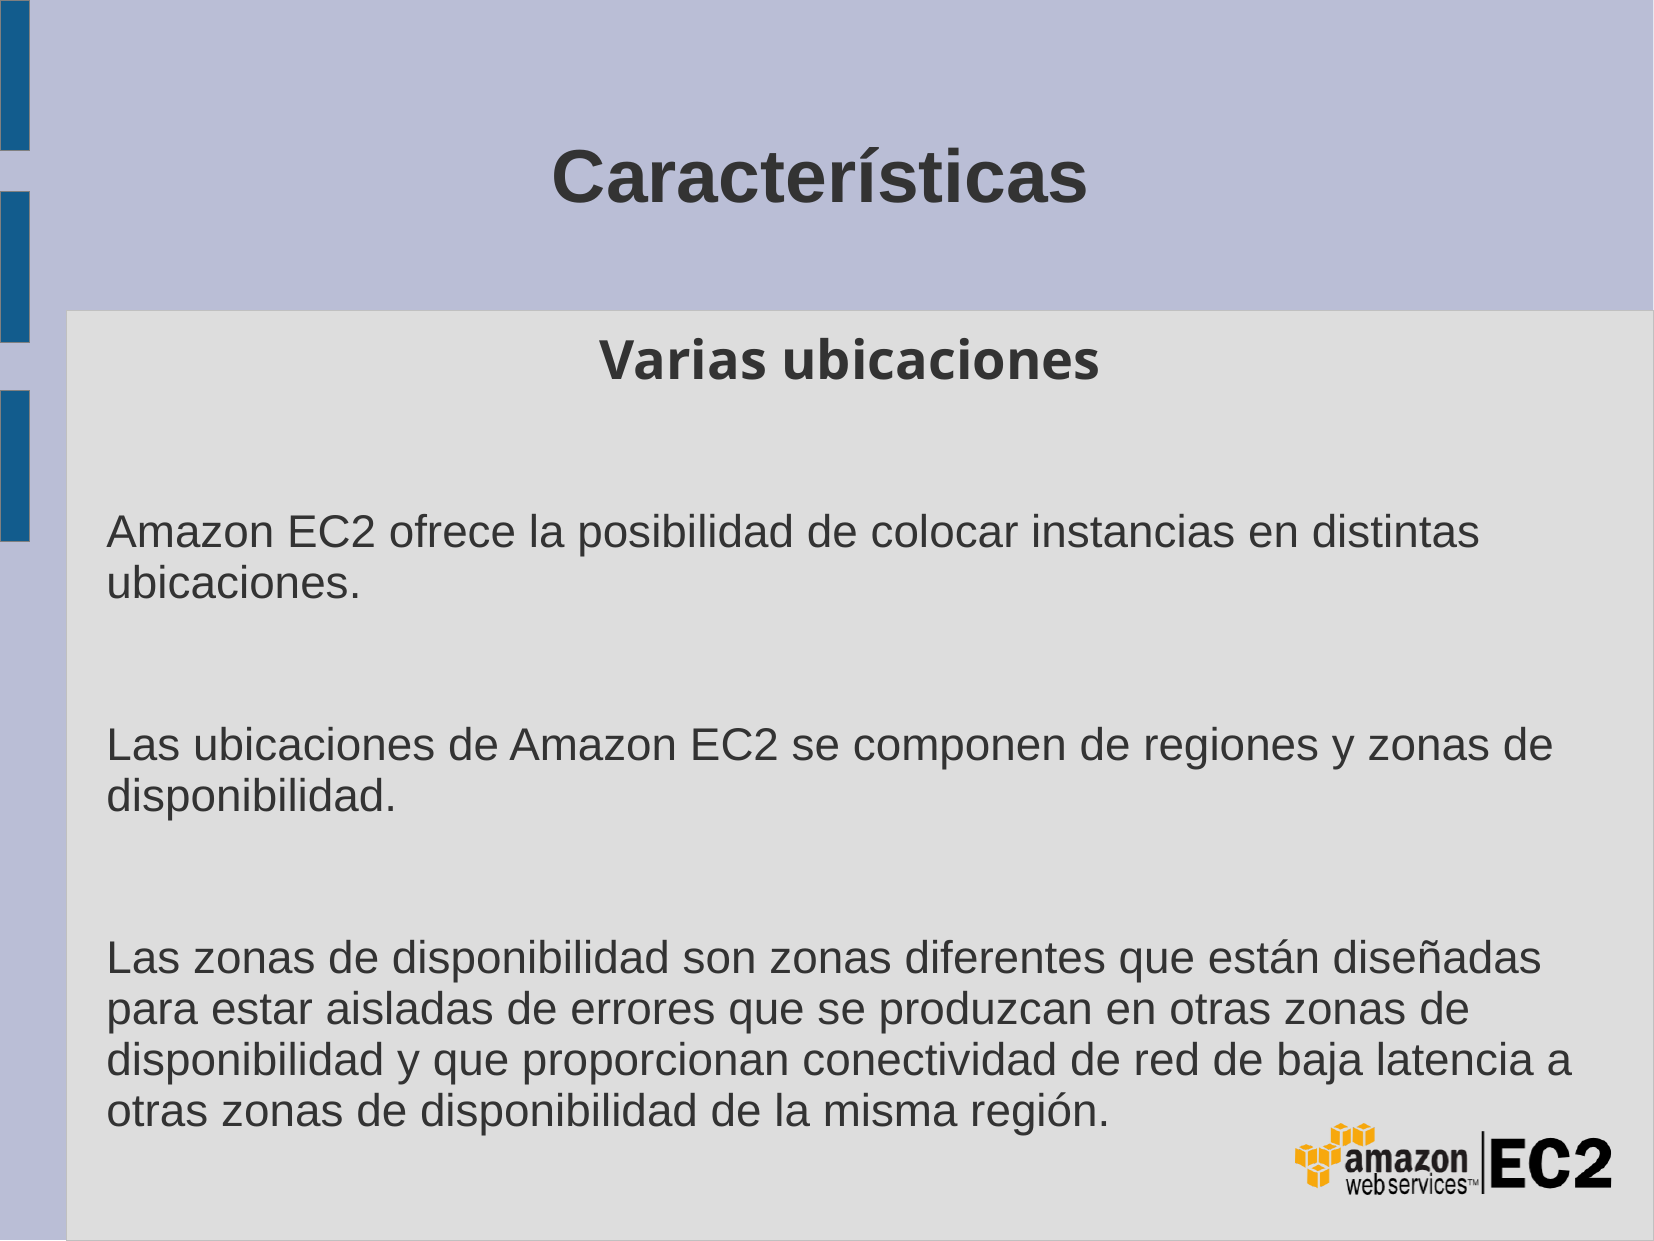

# Características
Varias ubicaciones
Amazon EC2 ofrece la posibilidad de colocar instancias en distintas ubicaciones.
Las ubicaciones de Amazon EC2 se componen de regiones y zonas de disponibilidad.
Las zonas de disponibilidad son zonas diferentes que están diseñadas para estar aisladas de errores que se produzcan en otras zonas de disponibilidad y que proporcionan conectividad de red de baja latencia a otras zonas de disponibilidad de la misma región.